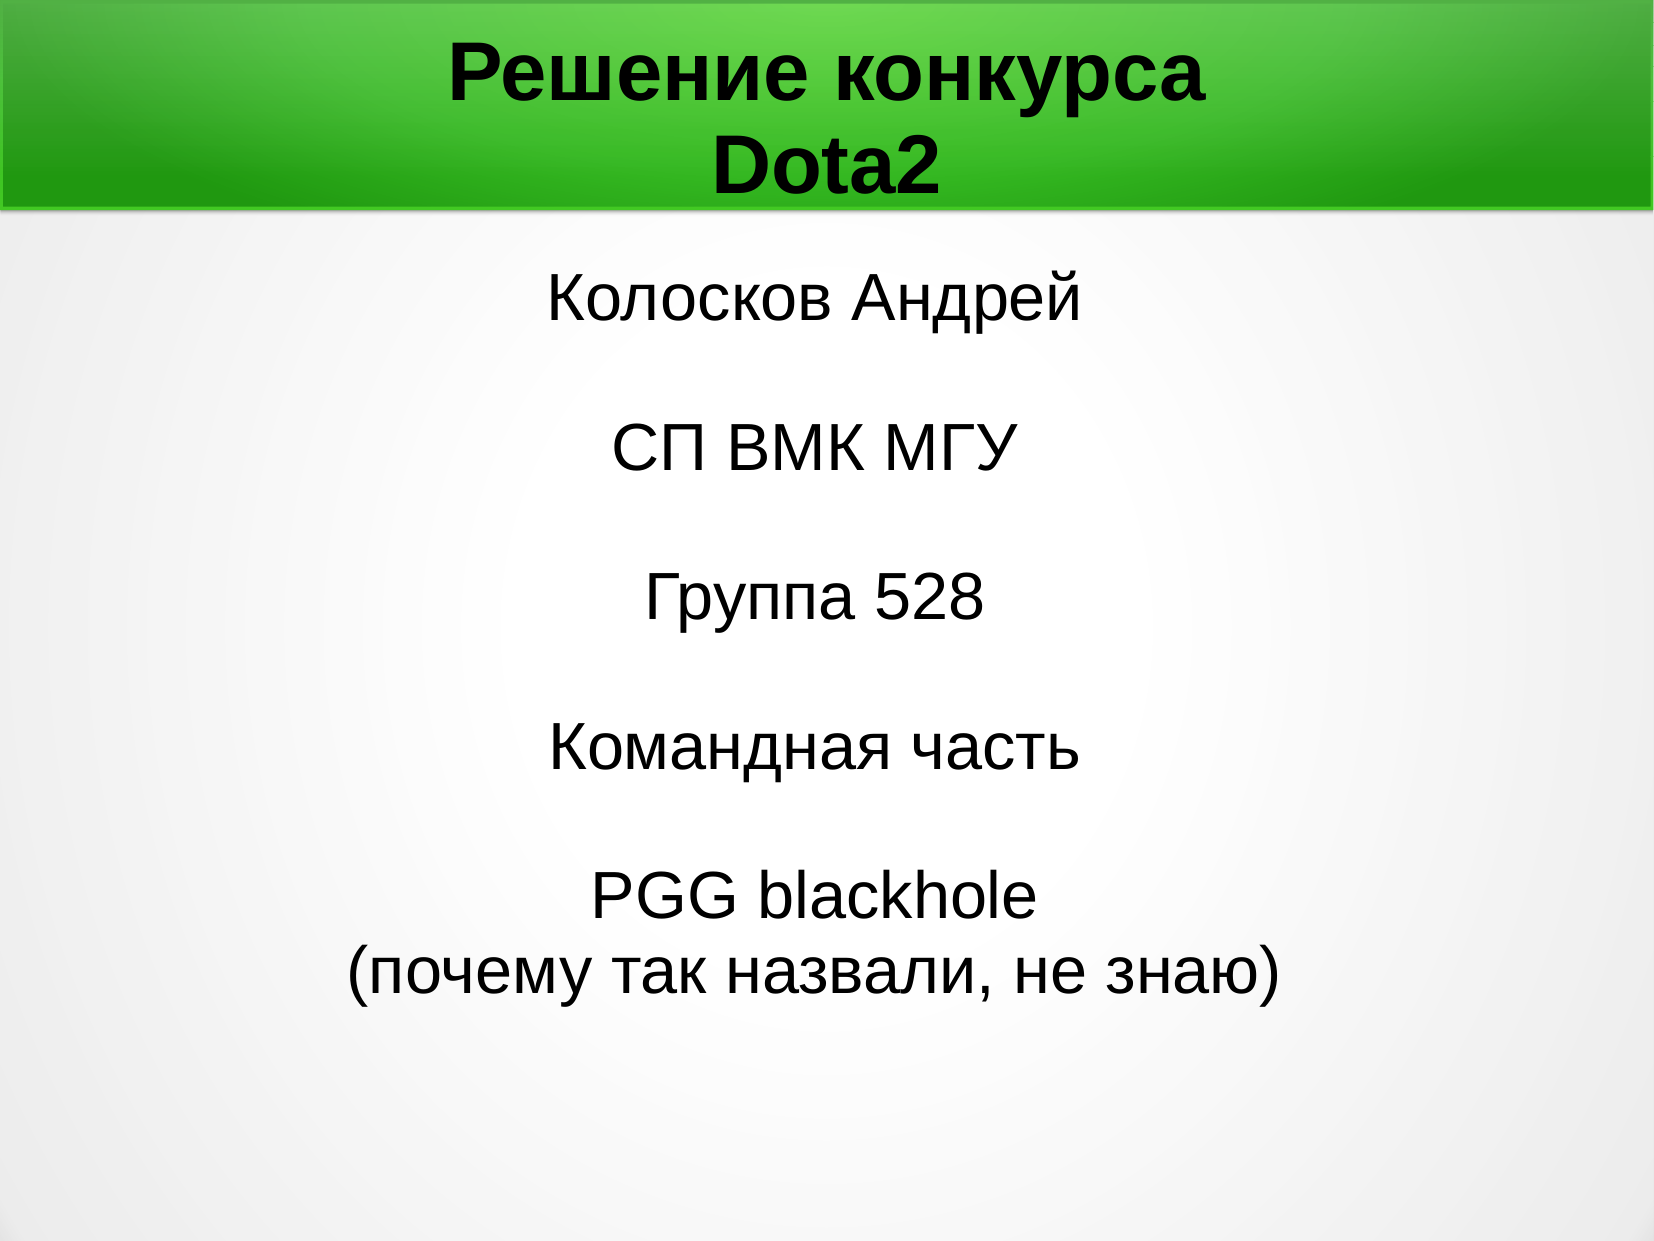

# Решение конкурса Dota2
Колосков Андрей
СП ВМК МГУ
Группа 528
Командная часть
PGG blackhole
(почему так назвали, не знаю)